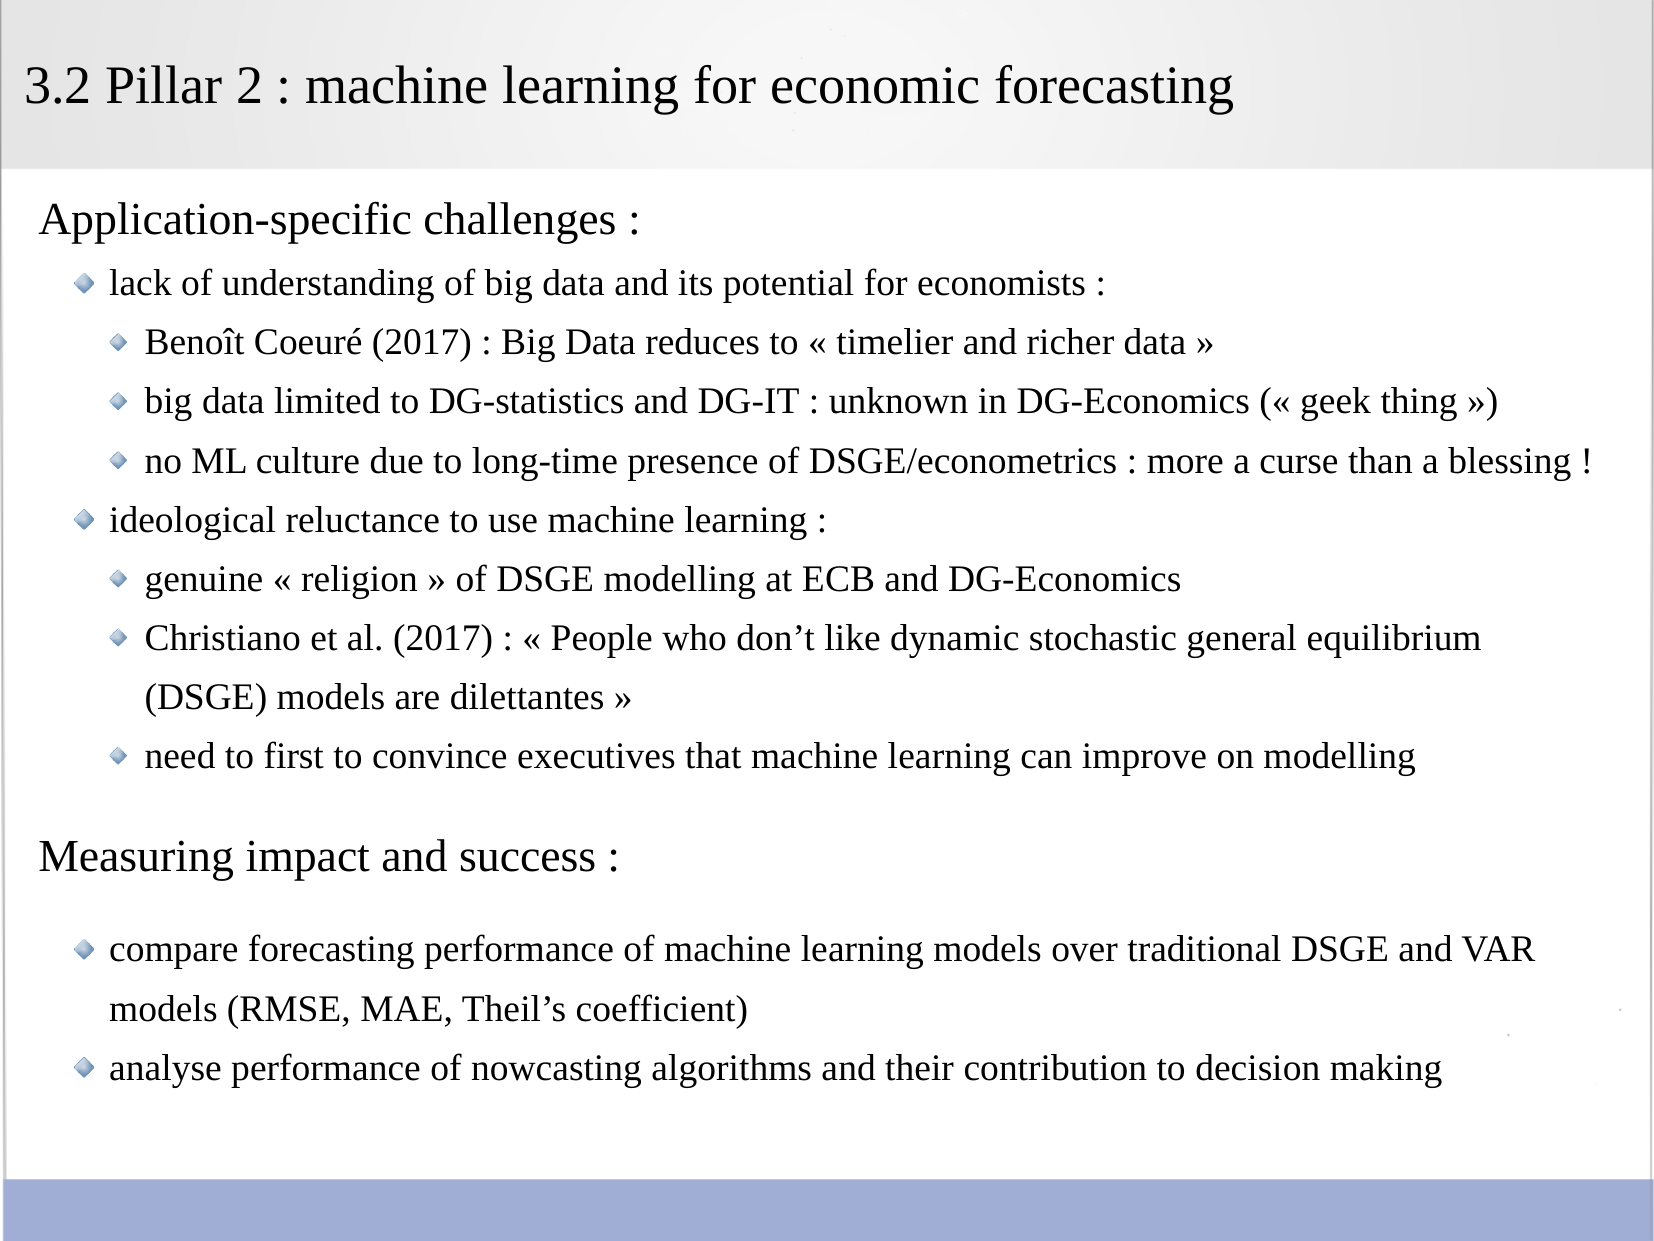

3.2 Pillar 2 : machine learning for economic forecasting
Application-specific challenges :
lack of understanding of big data and its potential for economists :
Benoît Coeuré (2017) : Big Data reduces to « timelier and richer data »
big data limited to DG-statistics and DG-IT : unknown in DG-Economics (« geek thing »)
no ML culture due to long-time presence of DSGE/econometrics : more a curse than a blessing !
ideological reluctance to use machine learning :
genuine « religion » of DSGE modelling at ECB and DG-Economics
Christiano et al. (2017) : « People who don’t like dynamic stochastic general equilibrium (DSGE) models are dilettantes »
need to first to convince executives that machine learning can improve on modelling
Measuring impact and success :
compare forecasting performance of machine learning models over traditional DSGE and VAR models (RMSE, MAE, Theil’s coefficient)
analyse performance of nowcasting algorithms and their contribution to decision making